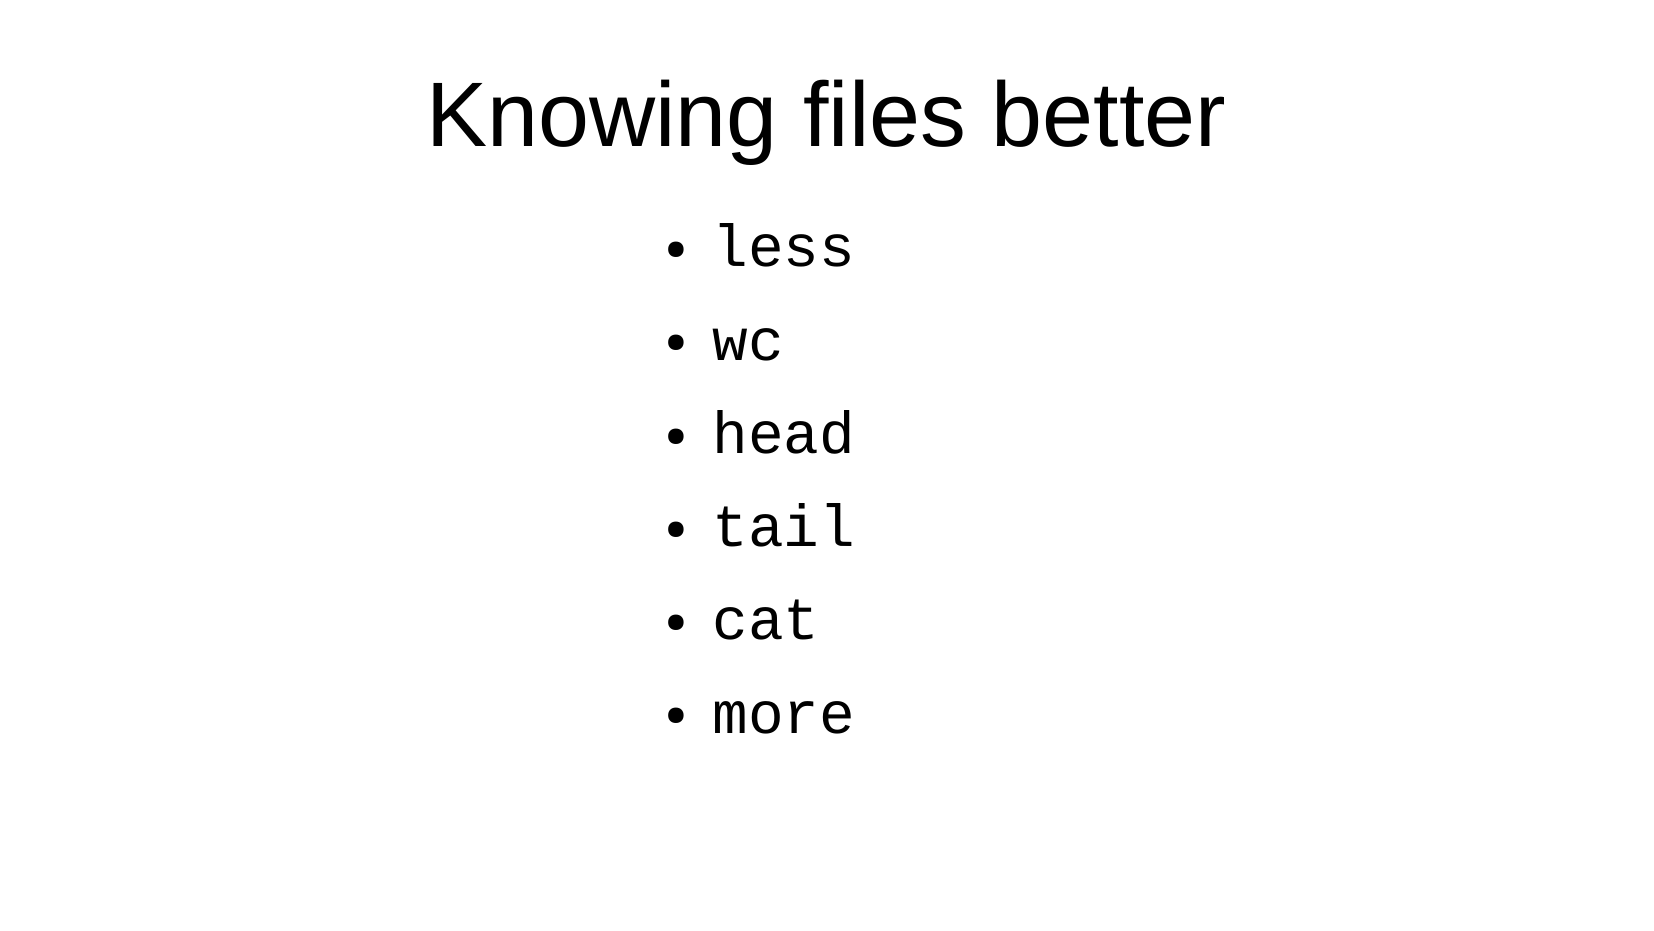

# Knowing files better
less
wc
head
tail
cat
more